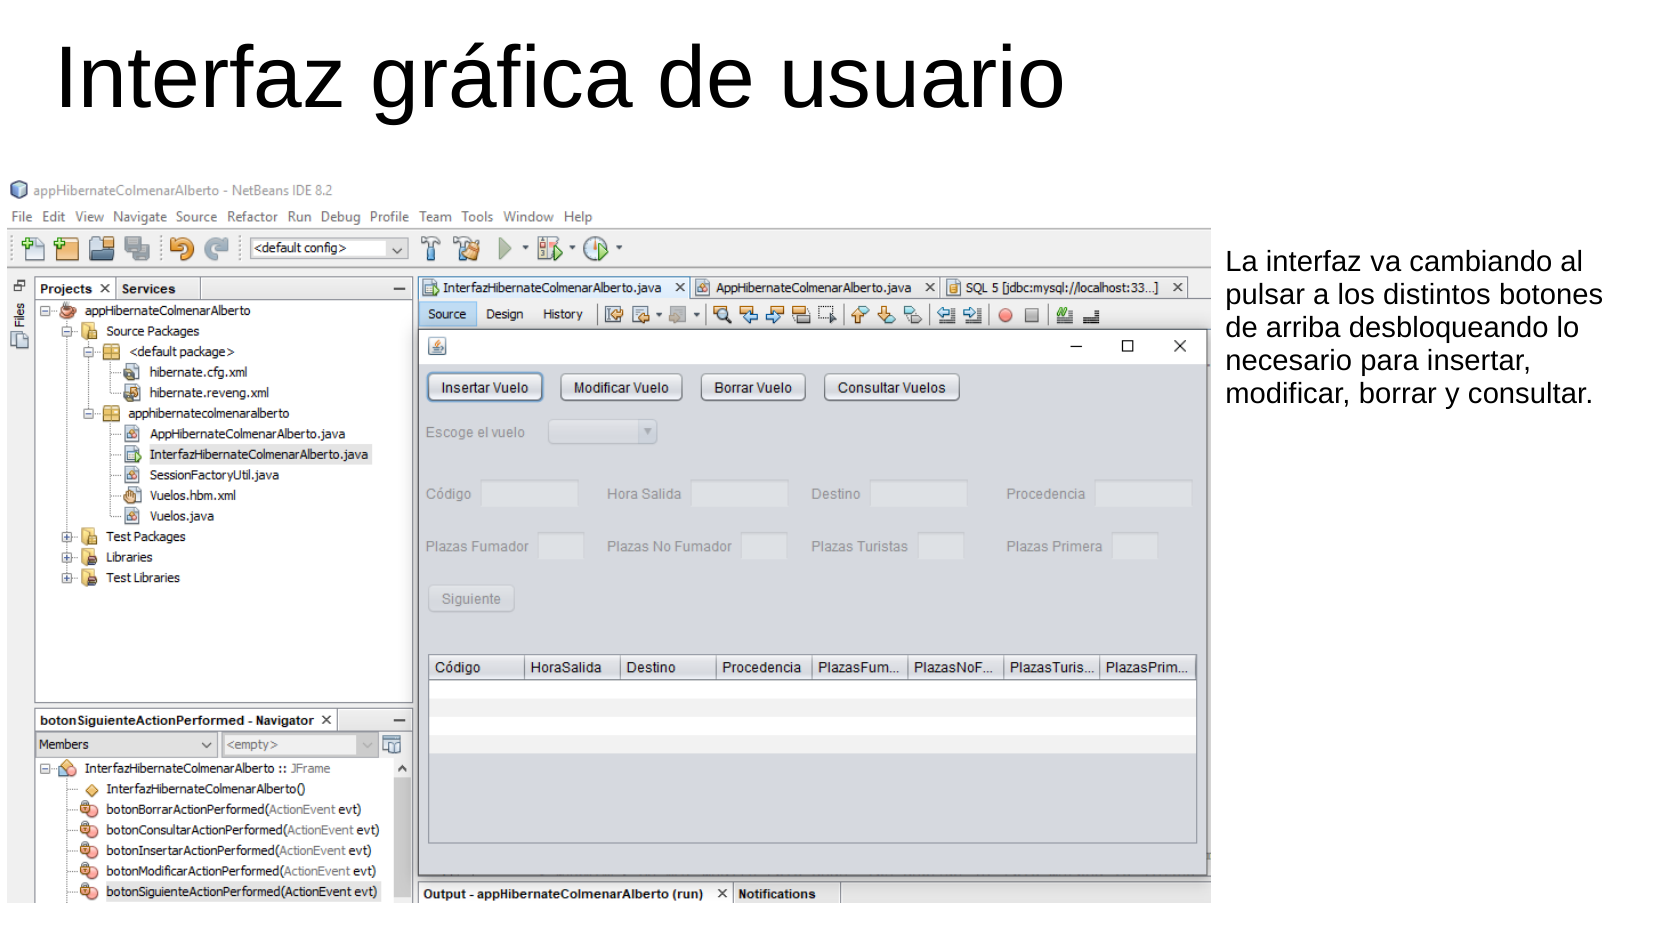

# Interfaz gráfica de usuario
La interfaz va cambiando al pulsar a los distintos botones de arriba desbloqueando lo necesario para insertar, modificar, borrar y consultar.